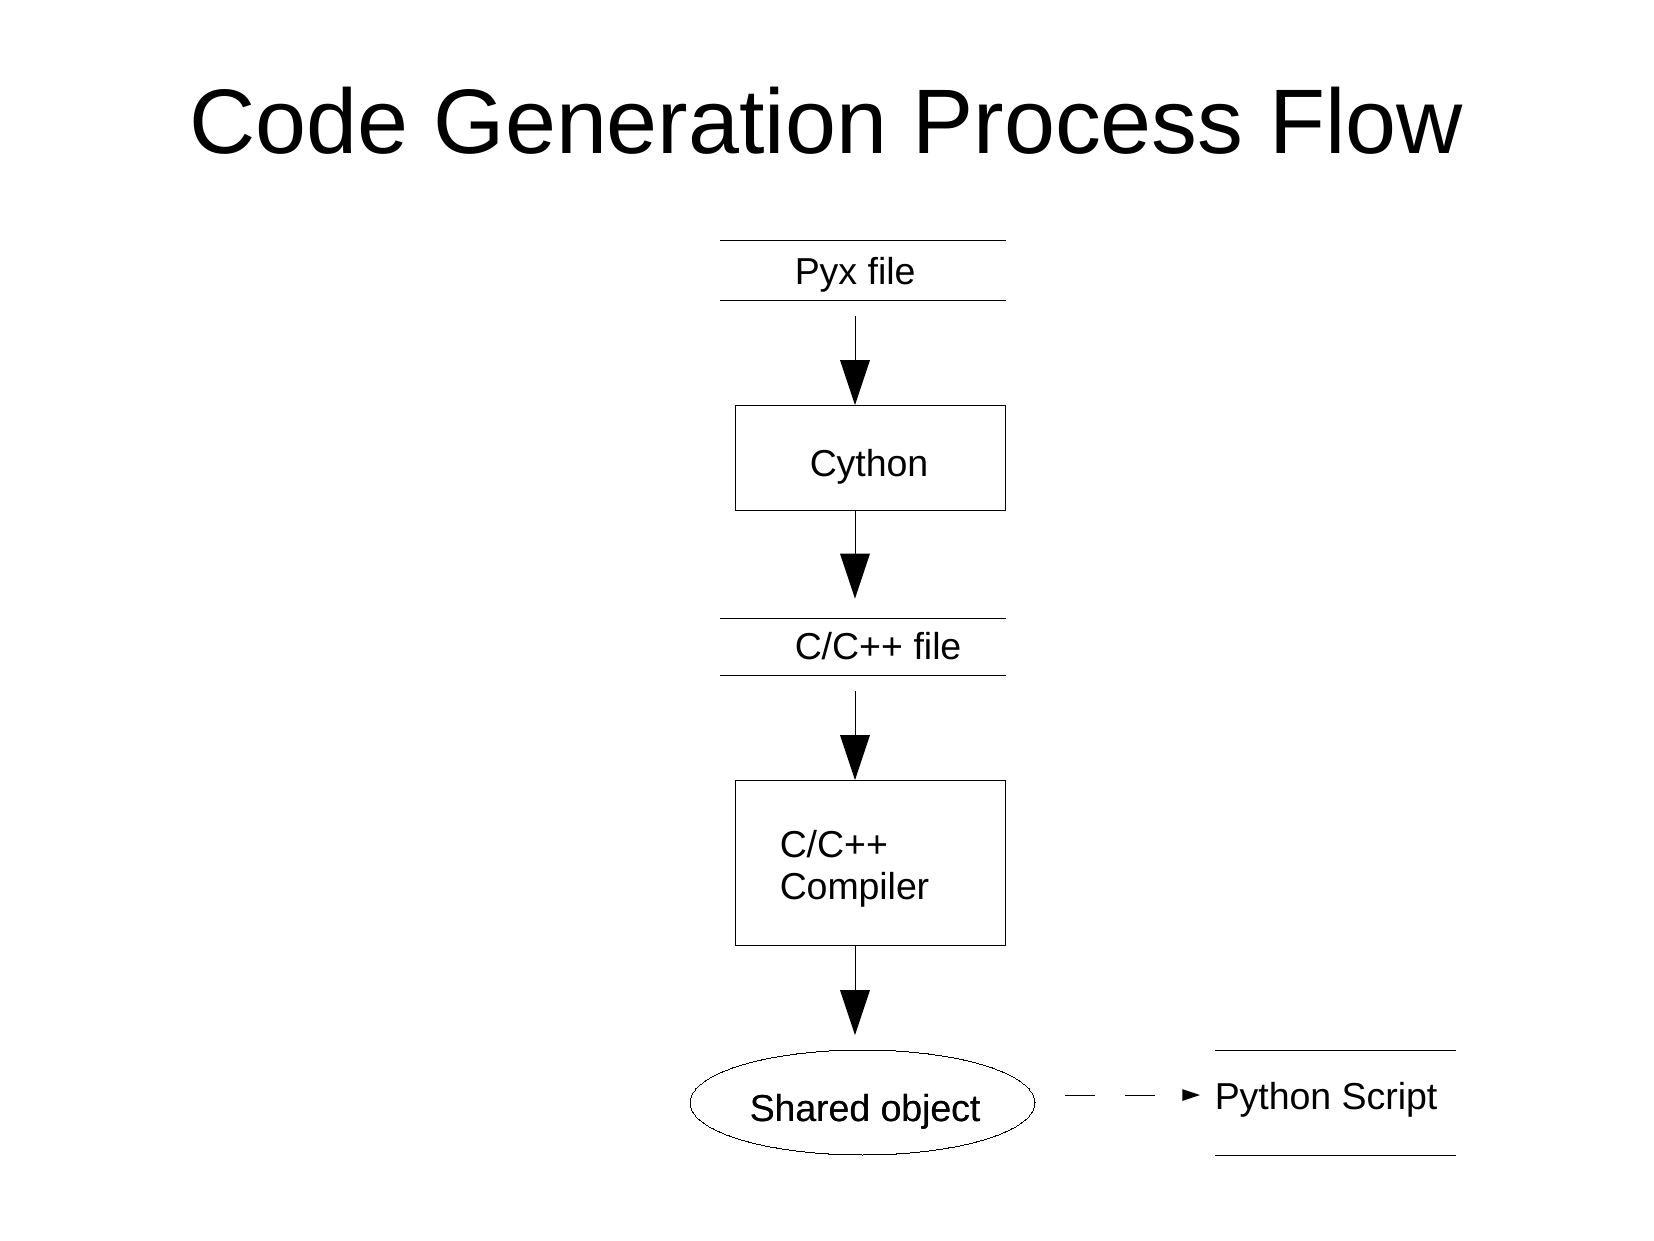

# Code Generation Process Flow
Pyx file
Cython
C/C++ file
C/C++ Compiler
Python Script
Shared object
Shared object